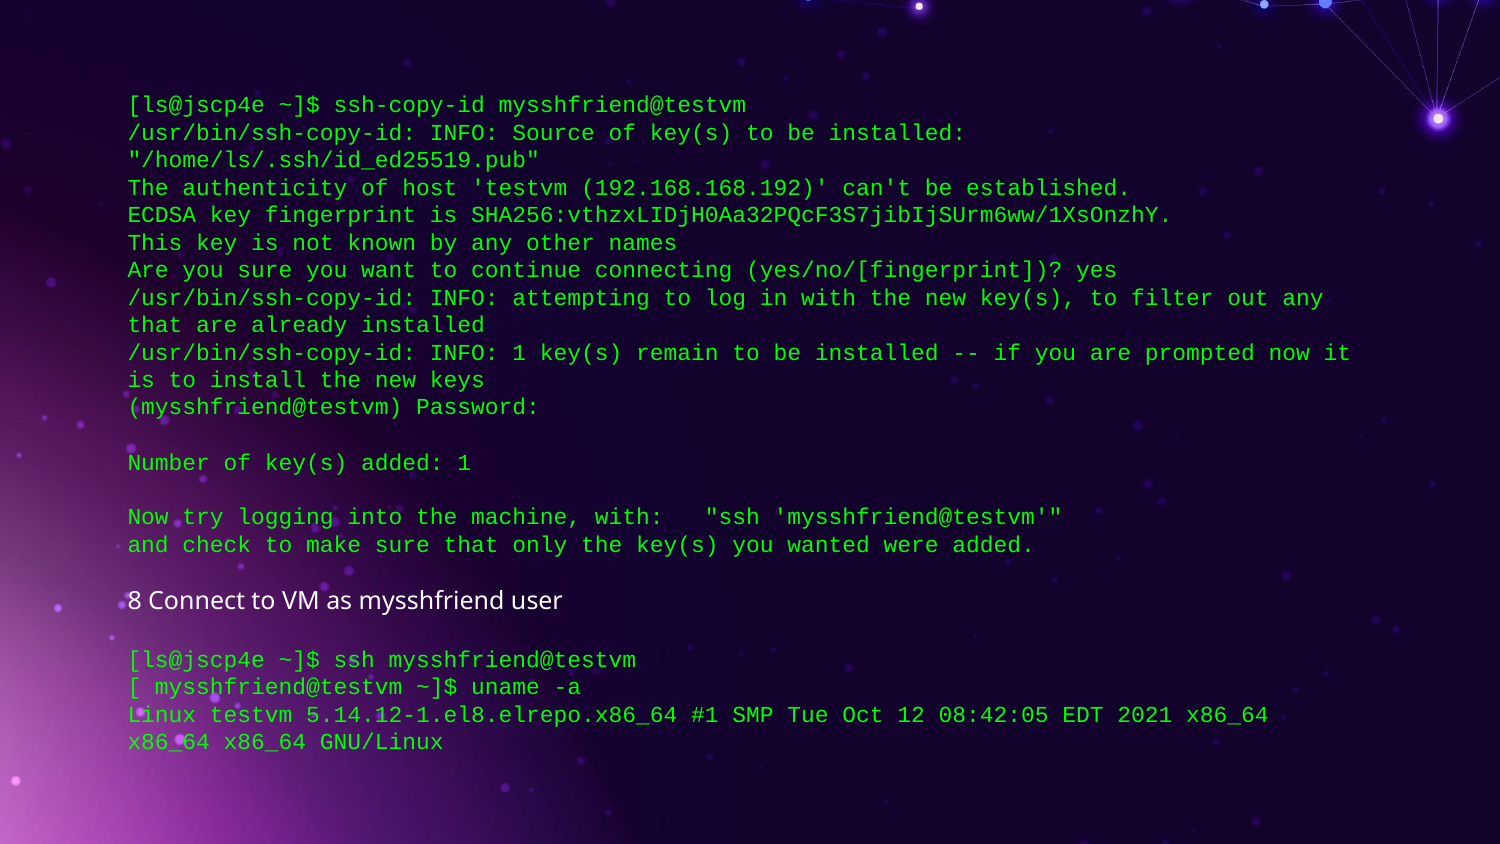

# [ls@jscp4e ~]$ ssh-copy-id mysshfriend@testvm
/usr/bin/ssh-copy-id: INFO: Source of key(s) to be installed: "/home/ls/.ssh/id_ed25519.pub"
The authenticity of host 'testvm (192.168.168.192)' can't be established.
ECDSA key fingerprint is SHA256:vthzxLIDjH0Aa32PQcF3S7jibIjSUrm6ww/1XsOnzhY.
This key is not known by any other names
Are you sure you want to continue connecting (yes/no/[fingerprint])? yes
/usr/bin/ssh-copy-id: INFO: attempting to log in with the new key(s), to filter out any that are already installed
/usr/bin/ssh-copy-id: INFO: 1 key(s) remain to be installed -- if you are prompted now it is to install the new keys
(mysshfriend@testvm) Password:
Number of key(s) added: 1
Now try logging into the machine, with: "ssh 'mysshfriend@testvm'"
and check to make sure that only the key(s) you wanted were added.
8 Connect to VM as mysshfriend user
[ls@jscp4e ~]$ ssh mysshfriend@testvm
[ mysshfriend@testvm ~]$ uname -a
Linux testvm 5.14.12-1.el8.elrepo.x86_64 #1 SMP Tue Oct 12 08:42:05 EDT 2021 x86_64 x86_64 x86_64 GNU/Linux